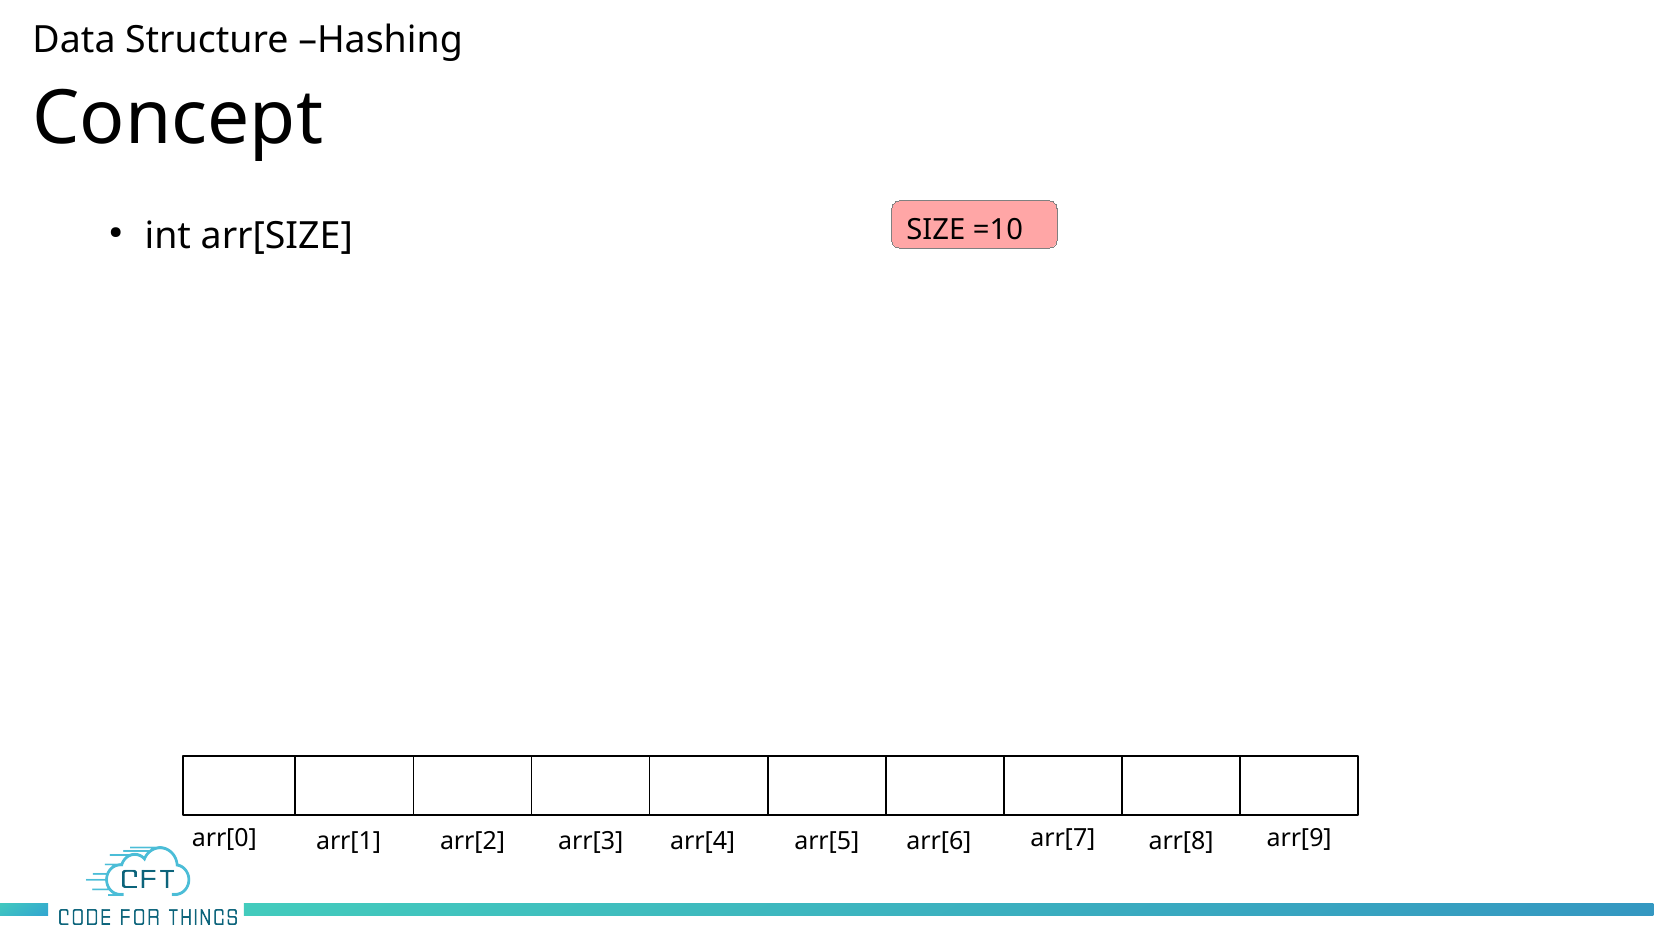

# Data Structure –Hashing Concept
SIZE =10
int arr[SIZE]
arr[0]
arr[7]
arr[9]
arr[1]
arr[2]
arr[3]
arr[4]
arr[5]
arr[6]
arr[8]